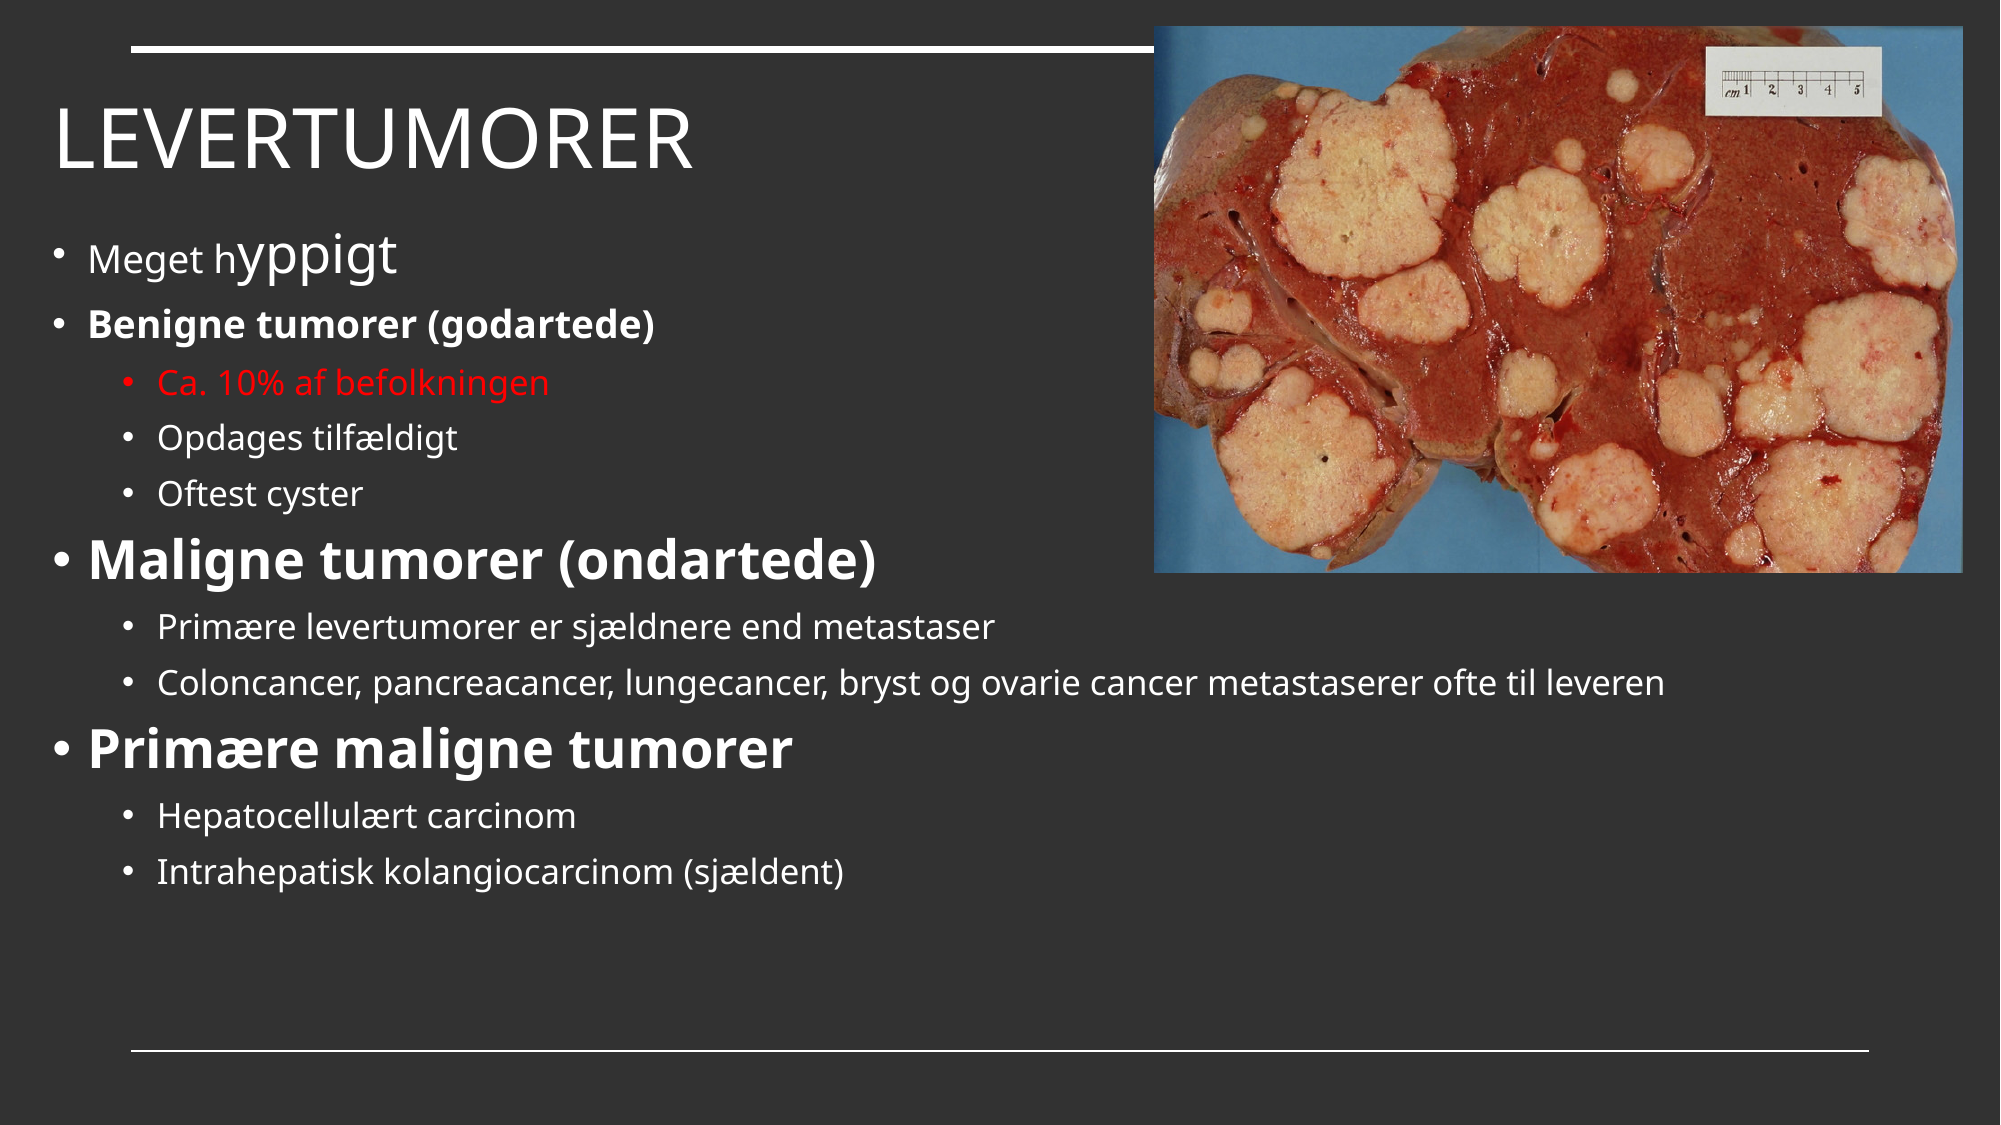

# Levertumorer
Meget hyppigt
Benigne tumorer (godartede)
Ca. 10% af befolkningen
Opdages tilfældigt
Oftest cyster
Maligne tumorer (ondartede)
Primære levertumorer er sjældnere end metastaser
Coloncancer, pancreacancer, lungecancer, bryst og ovarie cancer metastaserer ofte til leveren
Primære maligne tumorer
Hepatocellulært carcinom
Intrahepatisk kolangiocarcinom (sjældent)